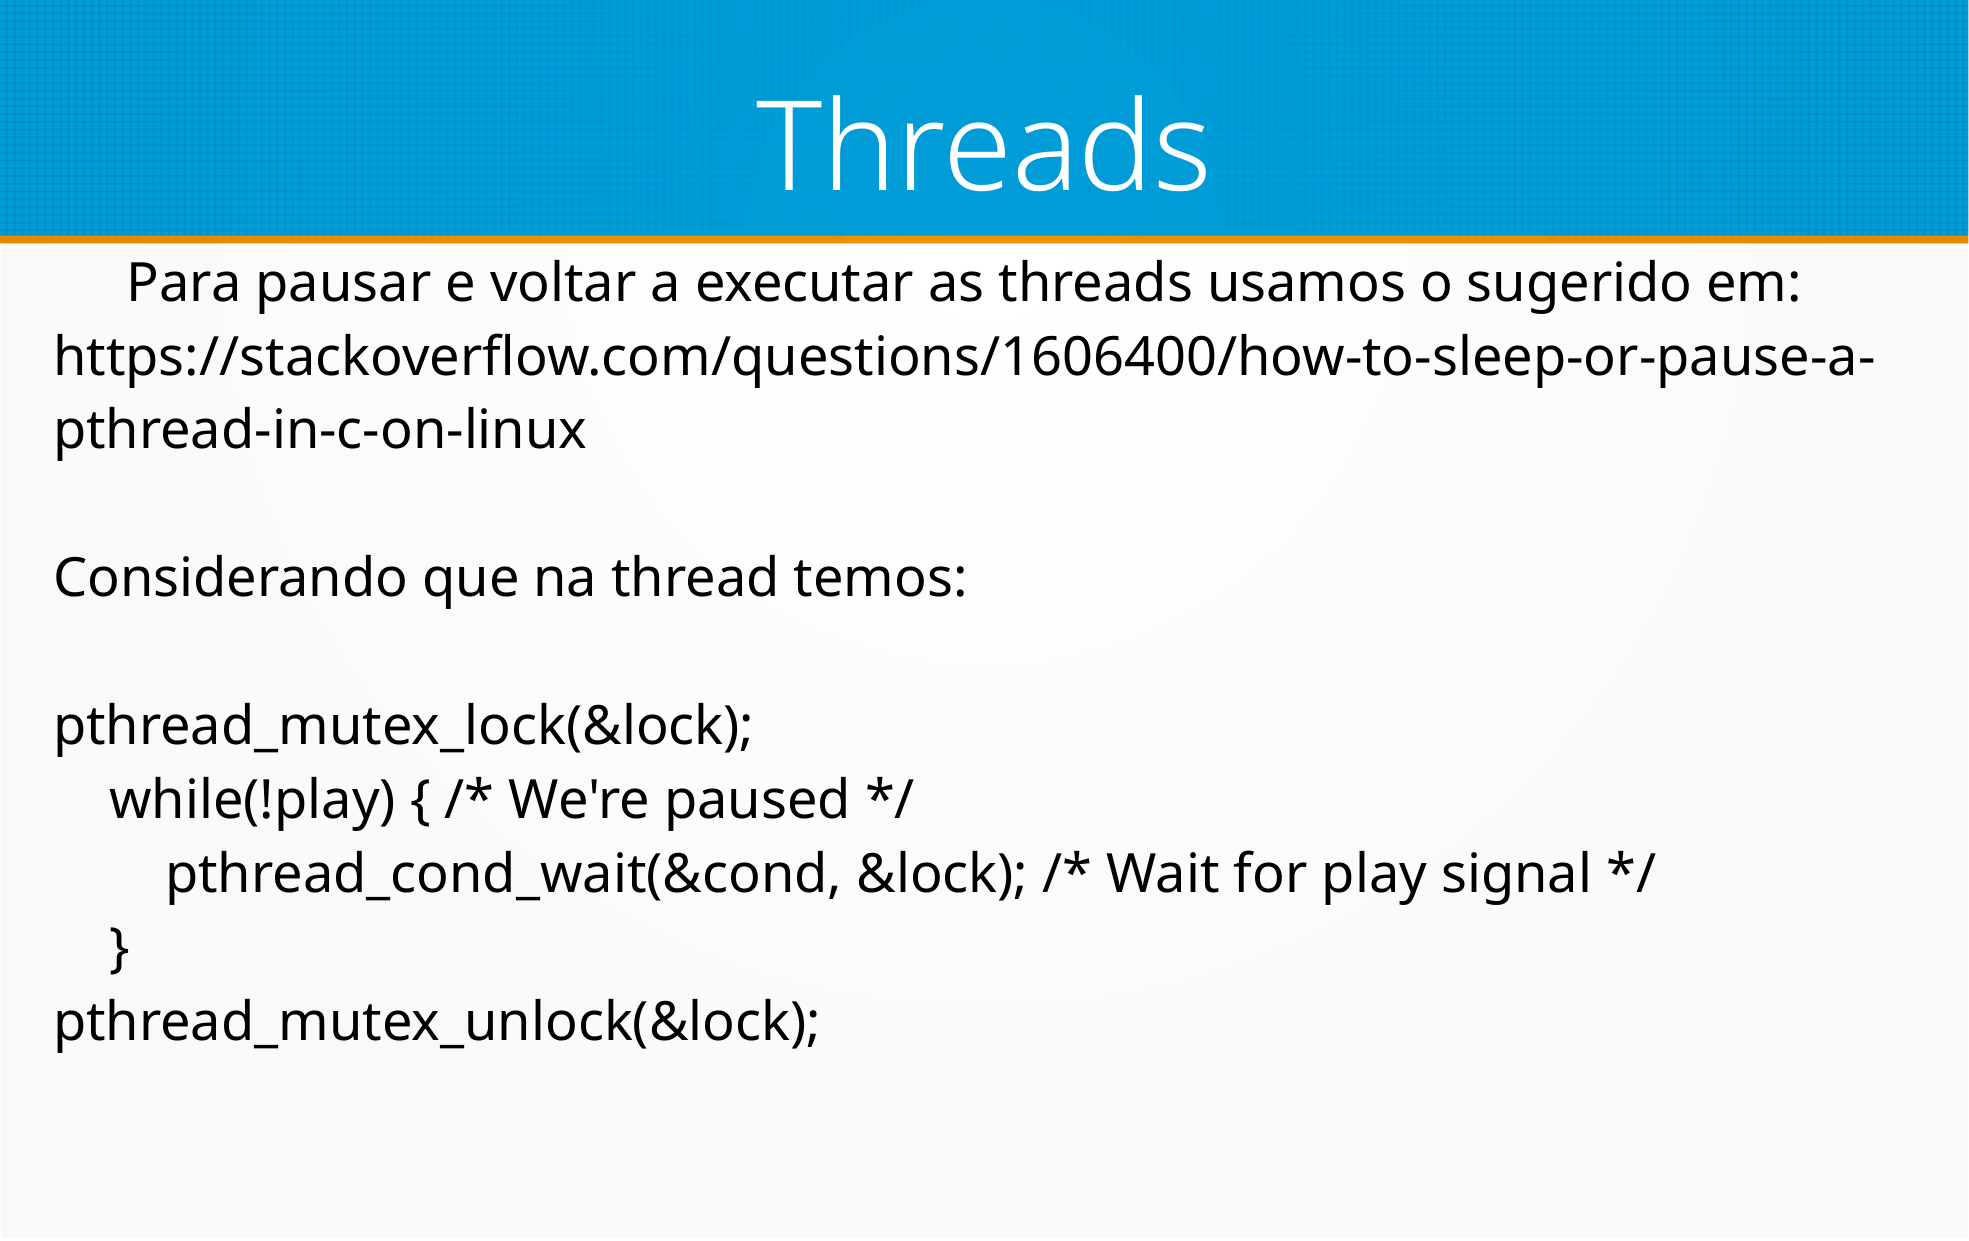

# Threads
	Para pausar e voltar a executar as threads usamos o sugerido em:
https://stackoverflow.com/questions/1606400/how-to-sleep-or-pause-a-pthread-in-c-on-linux
Considerando que na thread temos:
pthread_mutex_lock(&lock);
 while(!play) { /* We're paused */
 pthread_cond_wait(&cond, &lock); /* Wait for play signal */
 }
pthread_mutex_unlock(&lock);